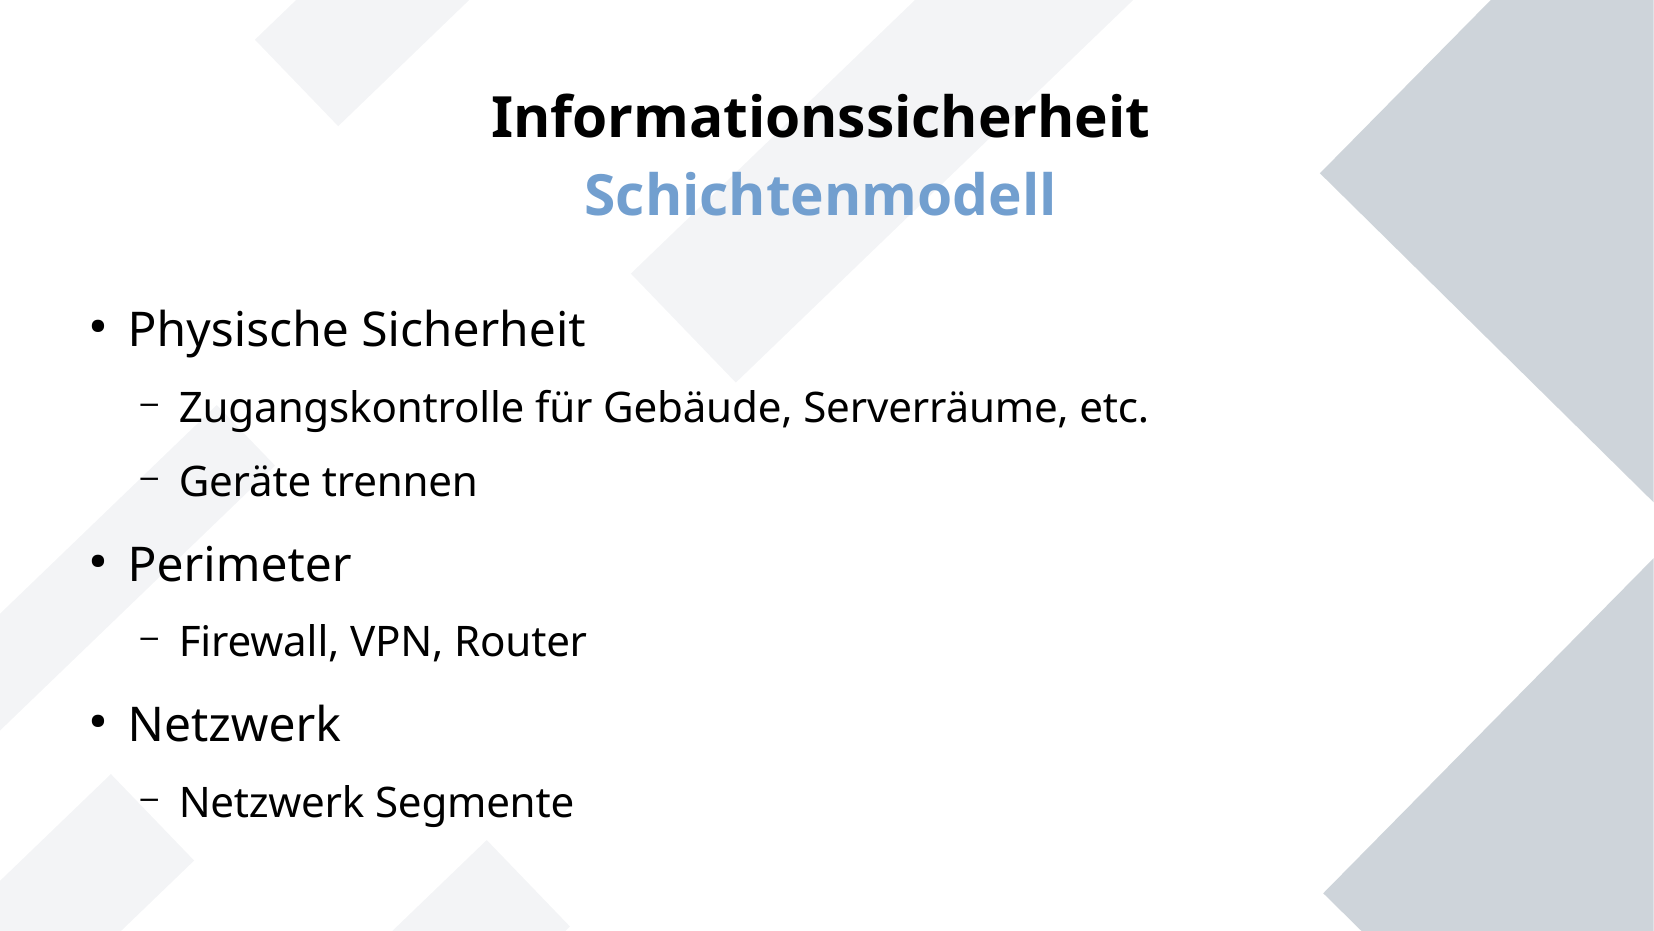

# Informationssicherheit Schichtenmodell
Physische Sicherheit
Zugangskontrolle für Gebäude, Serverräume, etc.
Geräte trennen
Perimeter
Firewall, VPN, Router
Netzwerk
Netzwerk Segmente